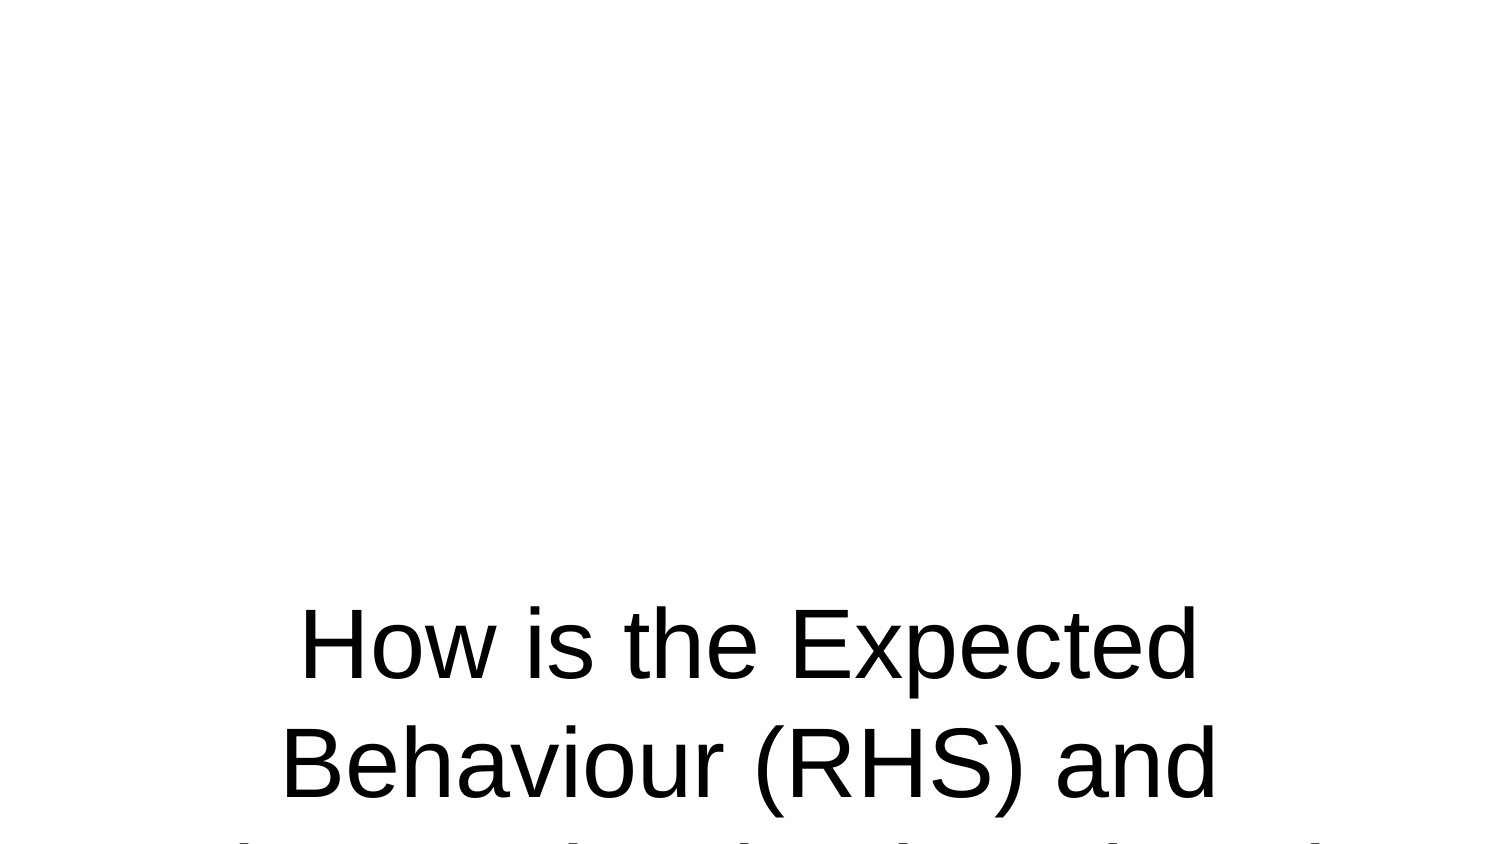

# How is the Expected Behaviour (RHS) and Observed Behaviour (LHS) Constructed